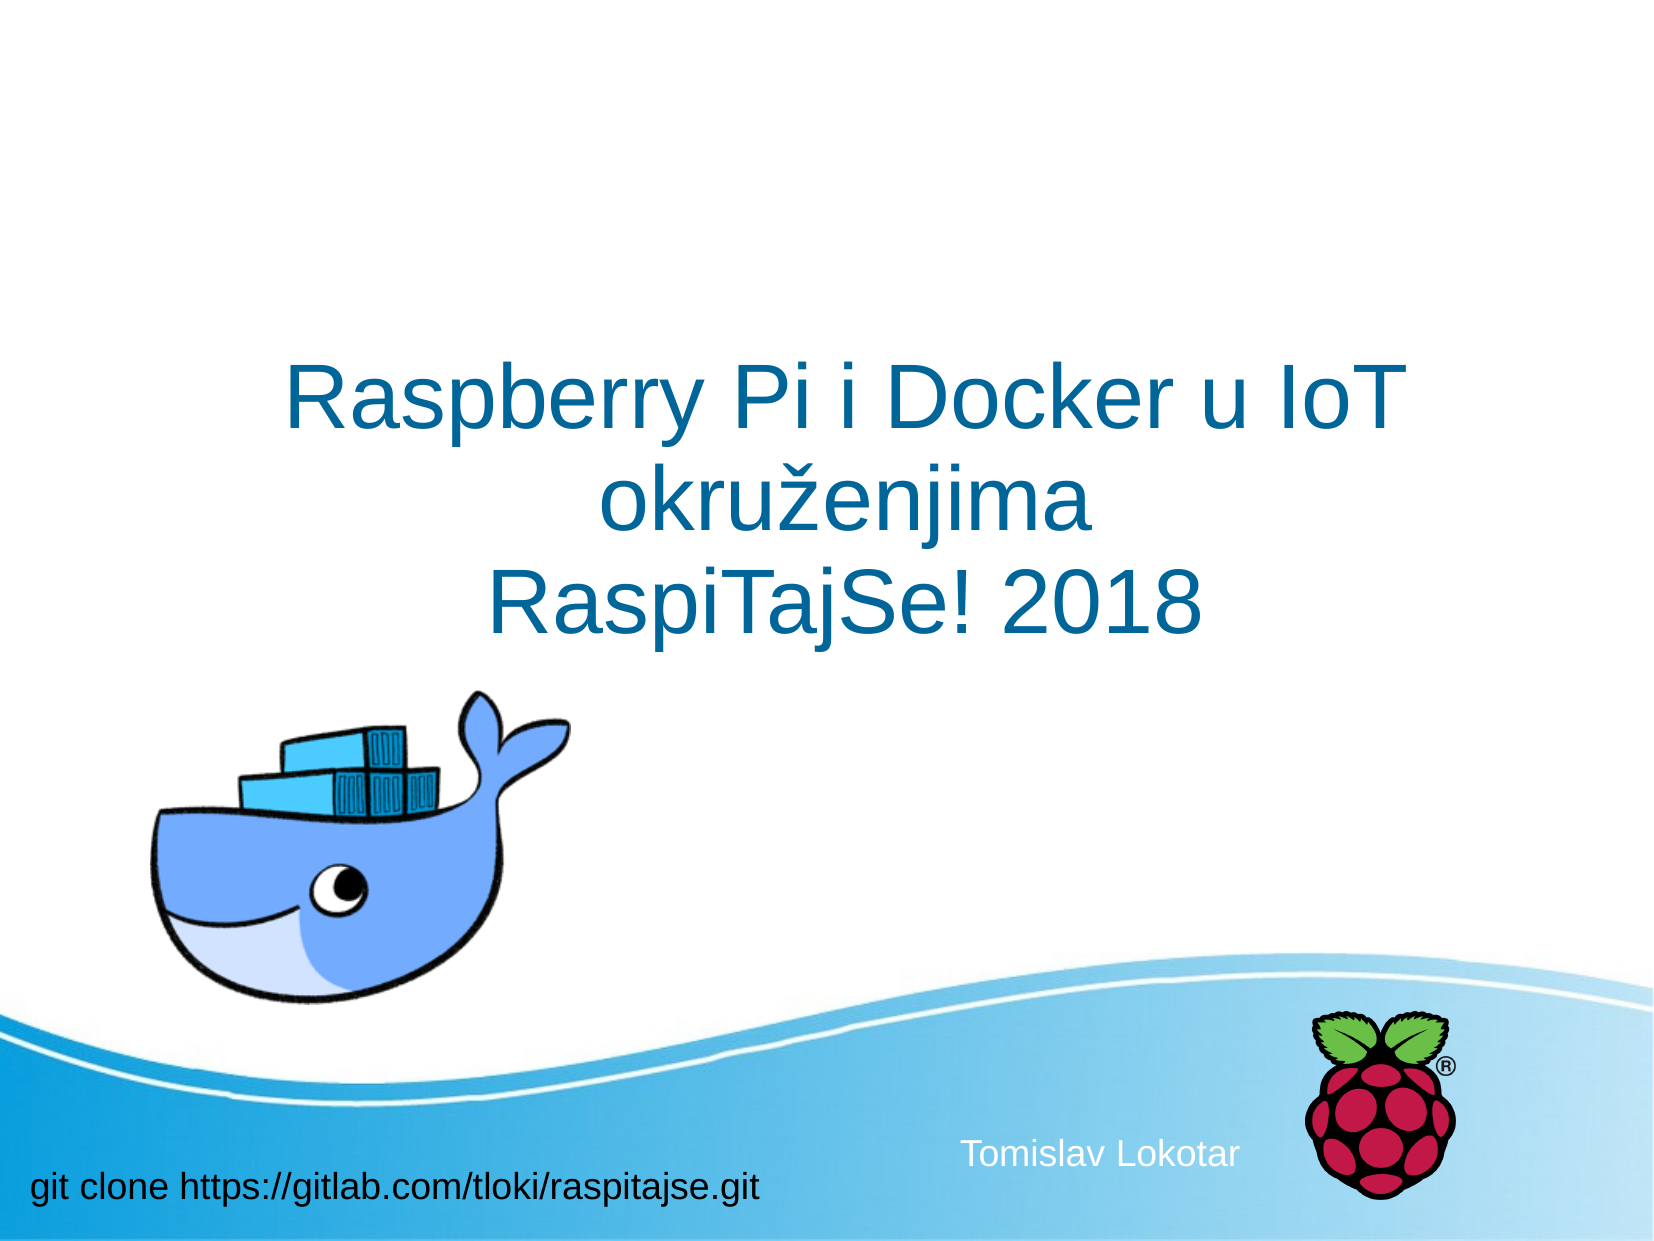

# Raspberry Pi i Docker u IoT okruženjima RaspiTajSe! 2018
Tomislav Lokotar
git clone https://gitlab.com/tloki/raspitajse.git